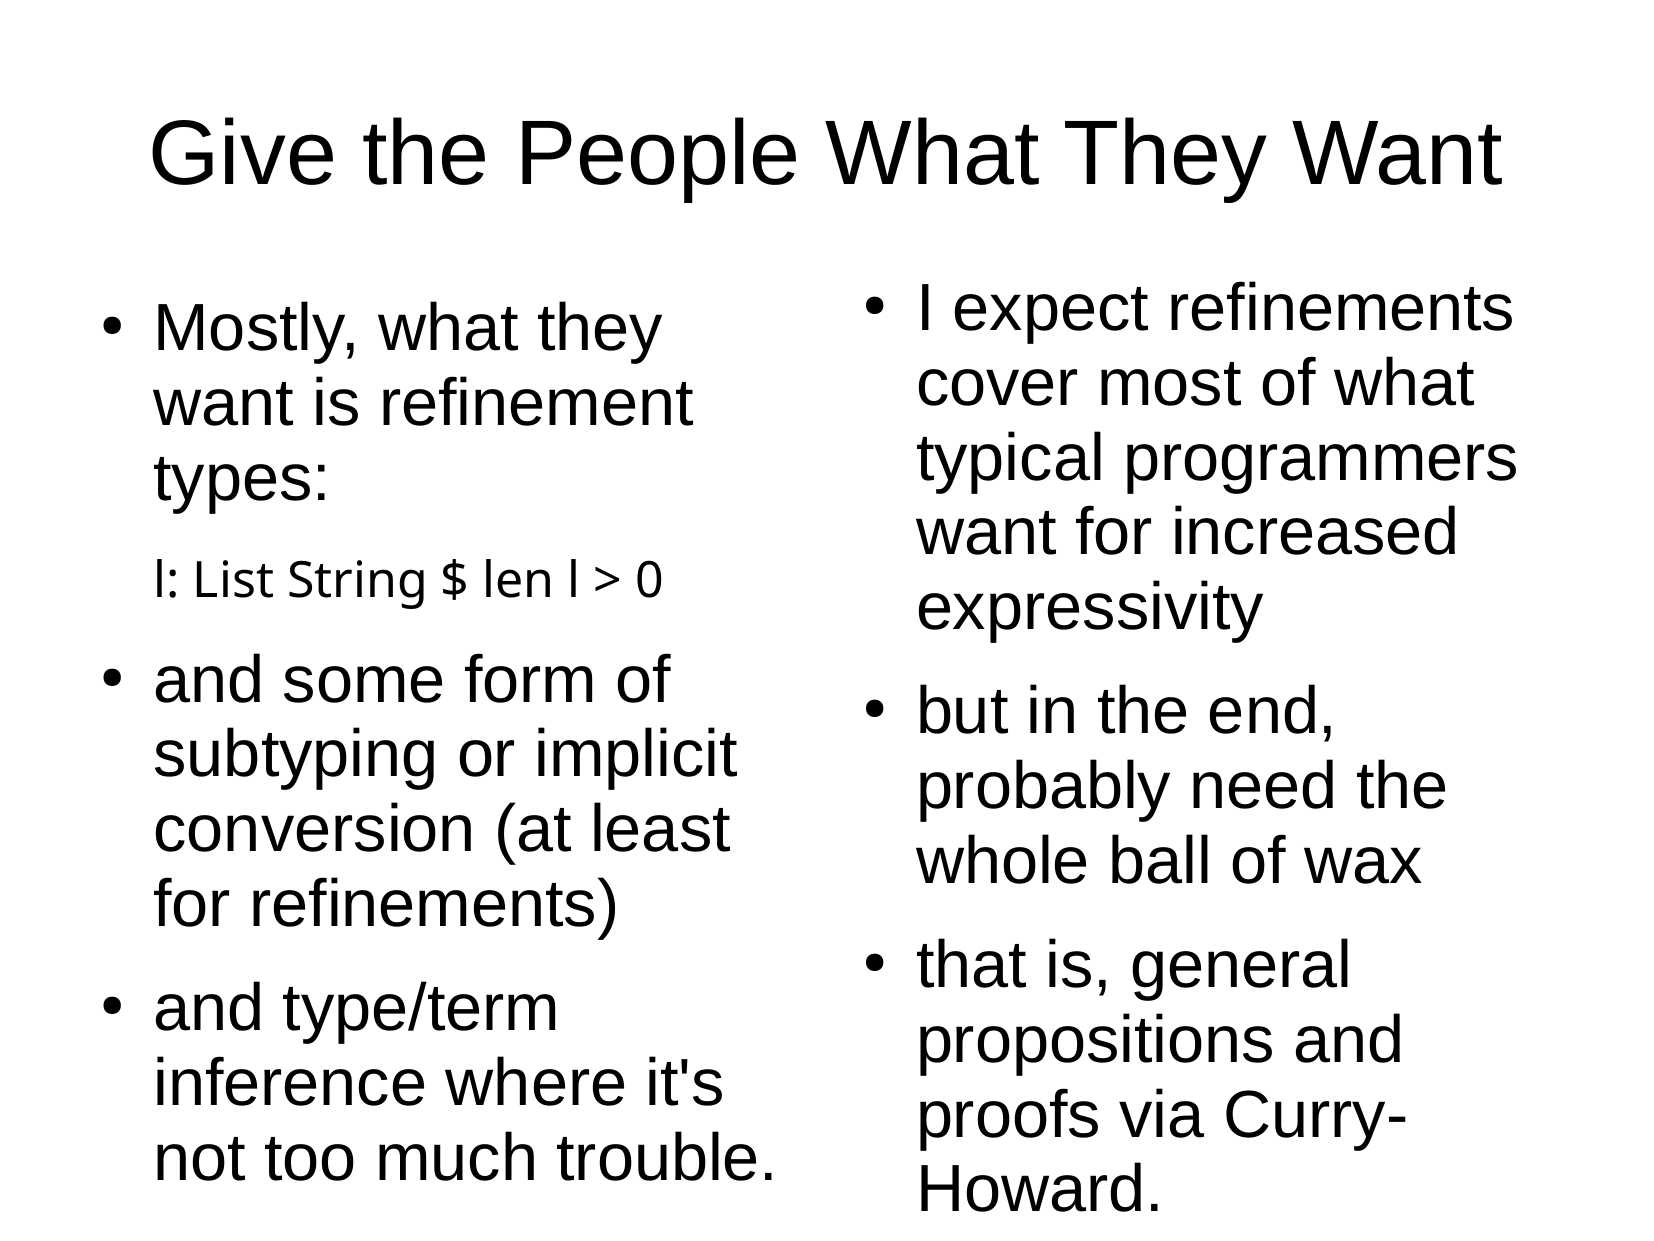

# Give the People What They Want
I expect refinements cover most of what typical programmers want for increased expressivity
but in the end, probably need the whole ball of wax
that is, general propositions and proofs via Curry-Howard.
Mostly, what they want is refinement types:
l: List String $ len l > 0
and some form of subtyping or implicit conversion (at least for refinements)
and type/term inference where it's not too much trouble.